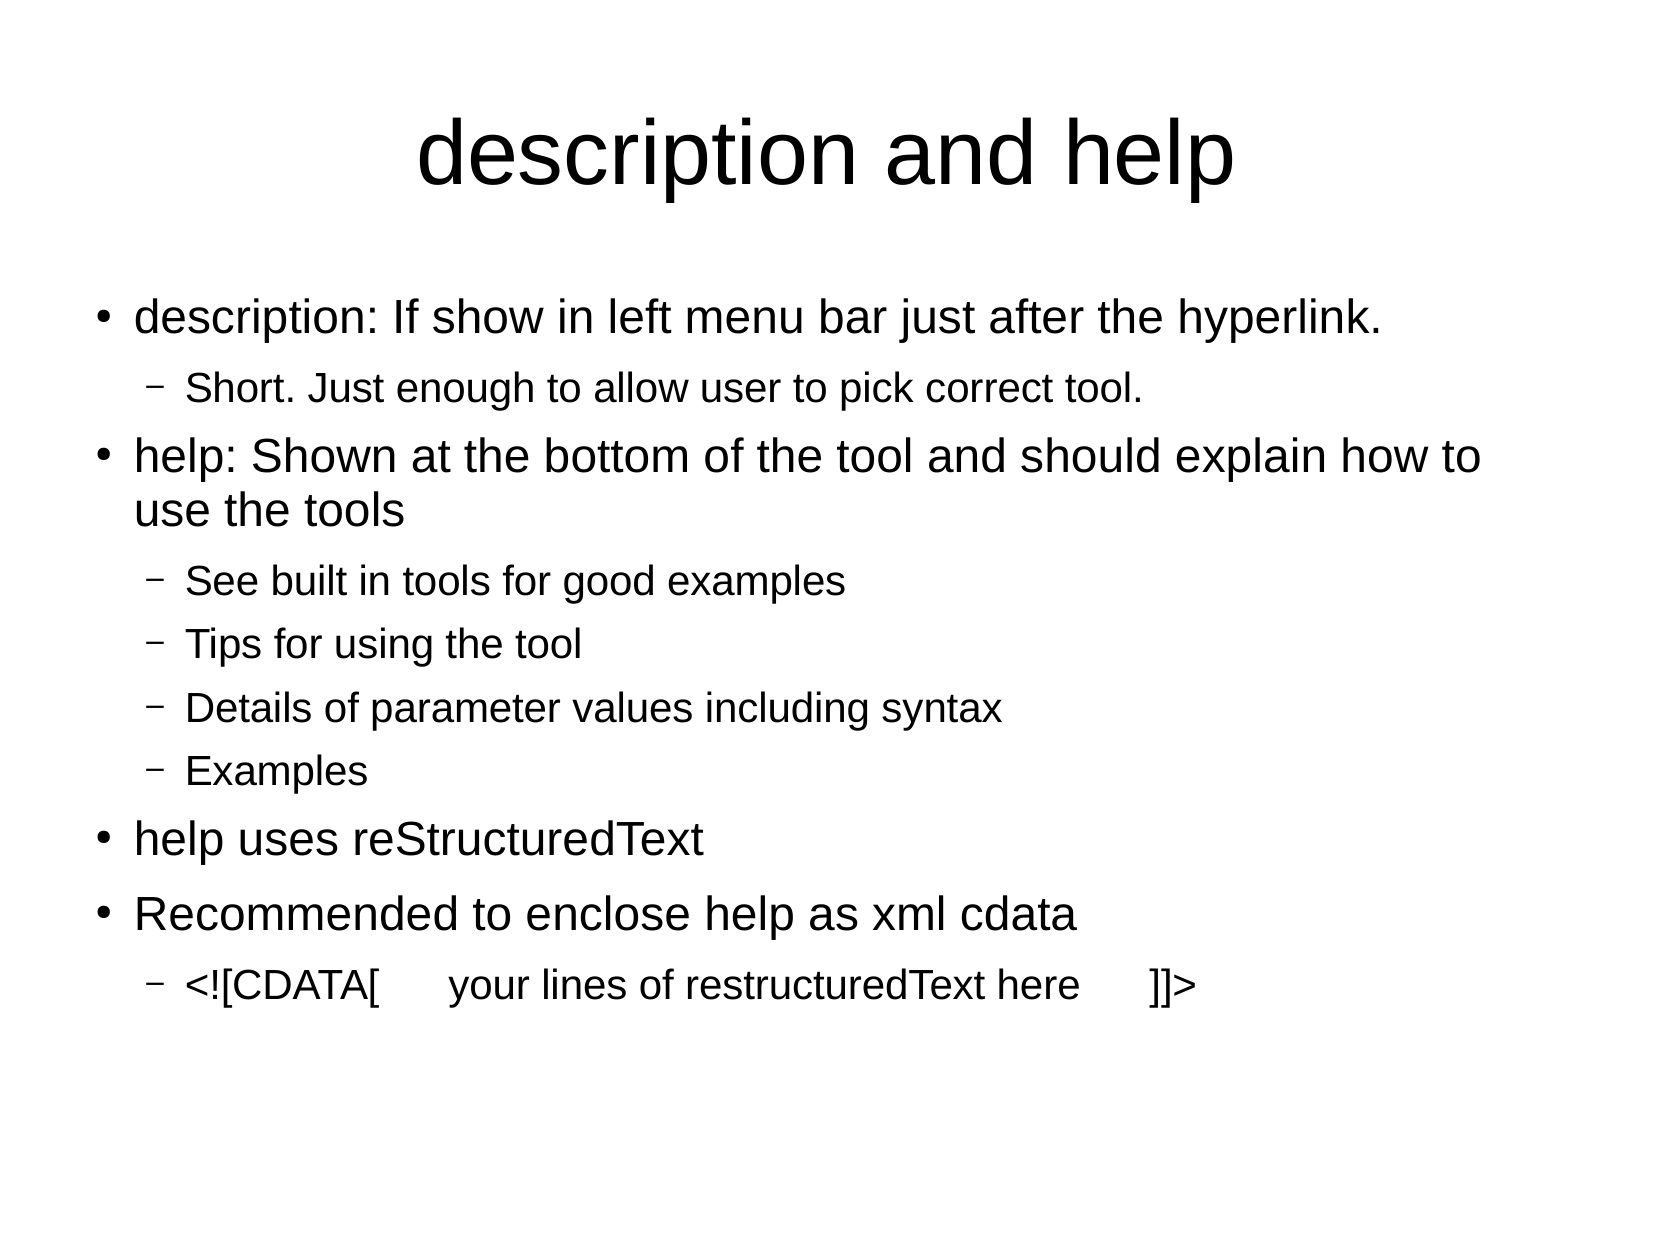

# description and help
description: If show in left menu bar just after the hyperlink.
Short. Just enough to allow user to pick correct tool.
help: Shown at the bottom of the tool and should explain how to use the tools
See built in tools for good examples
Tips for using the tool
Details of parameter values including syntax
Examples
help uses reStructuredText
Recommended to enclose help as xml cdata
<![CDATA[ your lines of restructuredText here ]]>